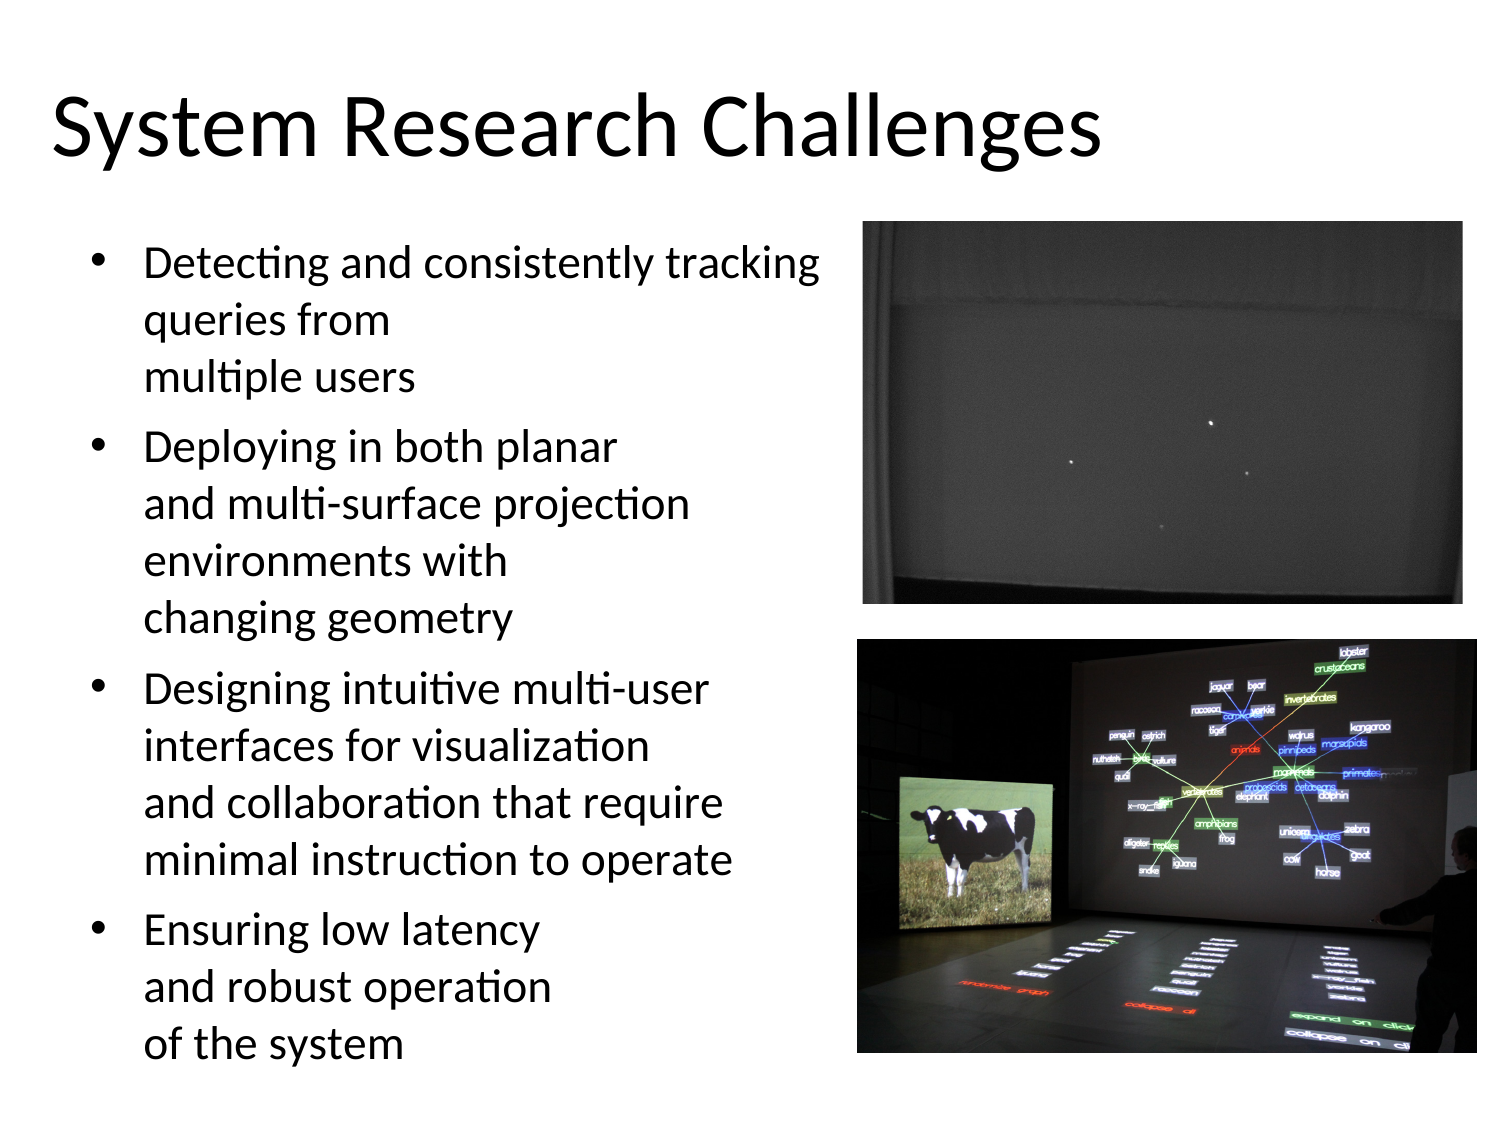

# System Research Challenges
Detecting and consistently tracking queries from
multiple users
Deploying in both planar
and multi-surface projection
environments with
changing geometry
Designing intuitive multi-user
interfaces for visualization
and collaboration that require
minimal instruction to operate
Ensuring low latency
and robust operation
of the system